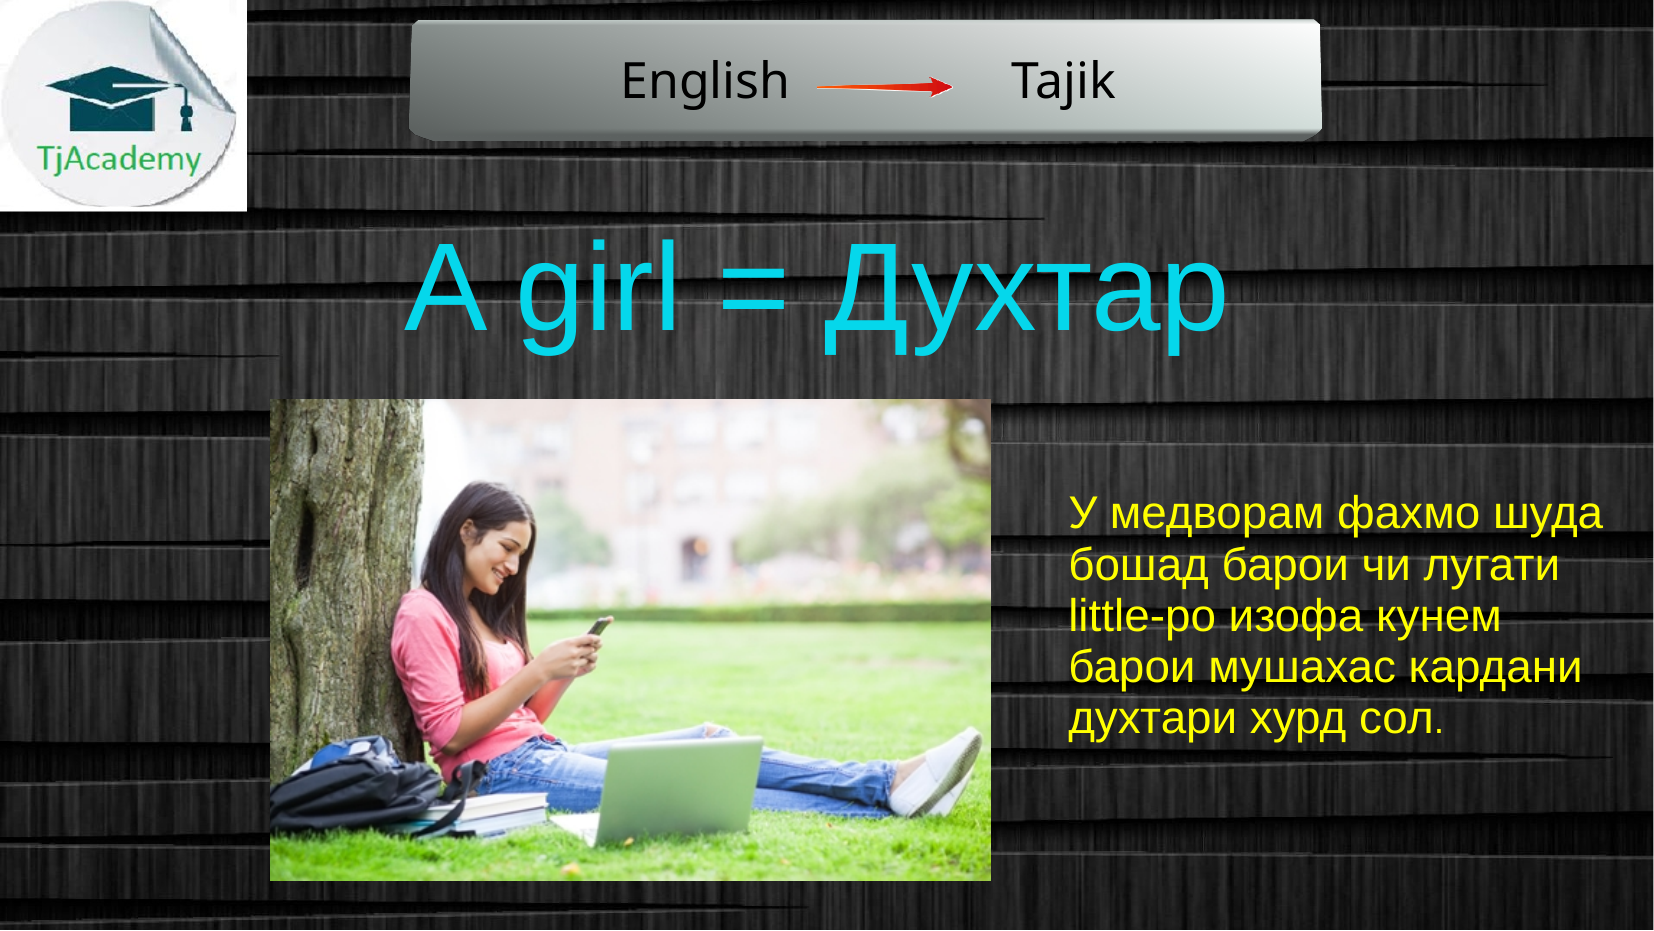

English Tajik
#
A girl = Духтар
У медворам фахмо шуда бошад барои чи лугати little-ро изофа кунем барои мушахас кардани духтари хурд сол.